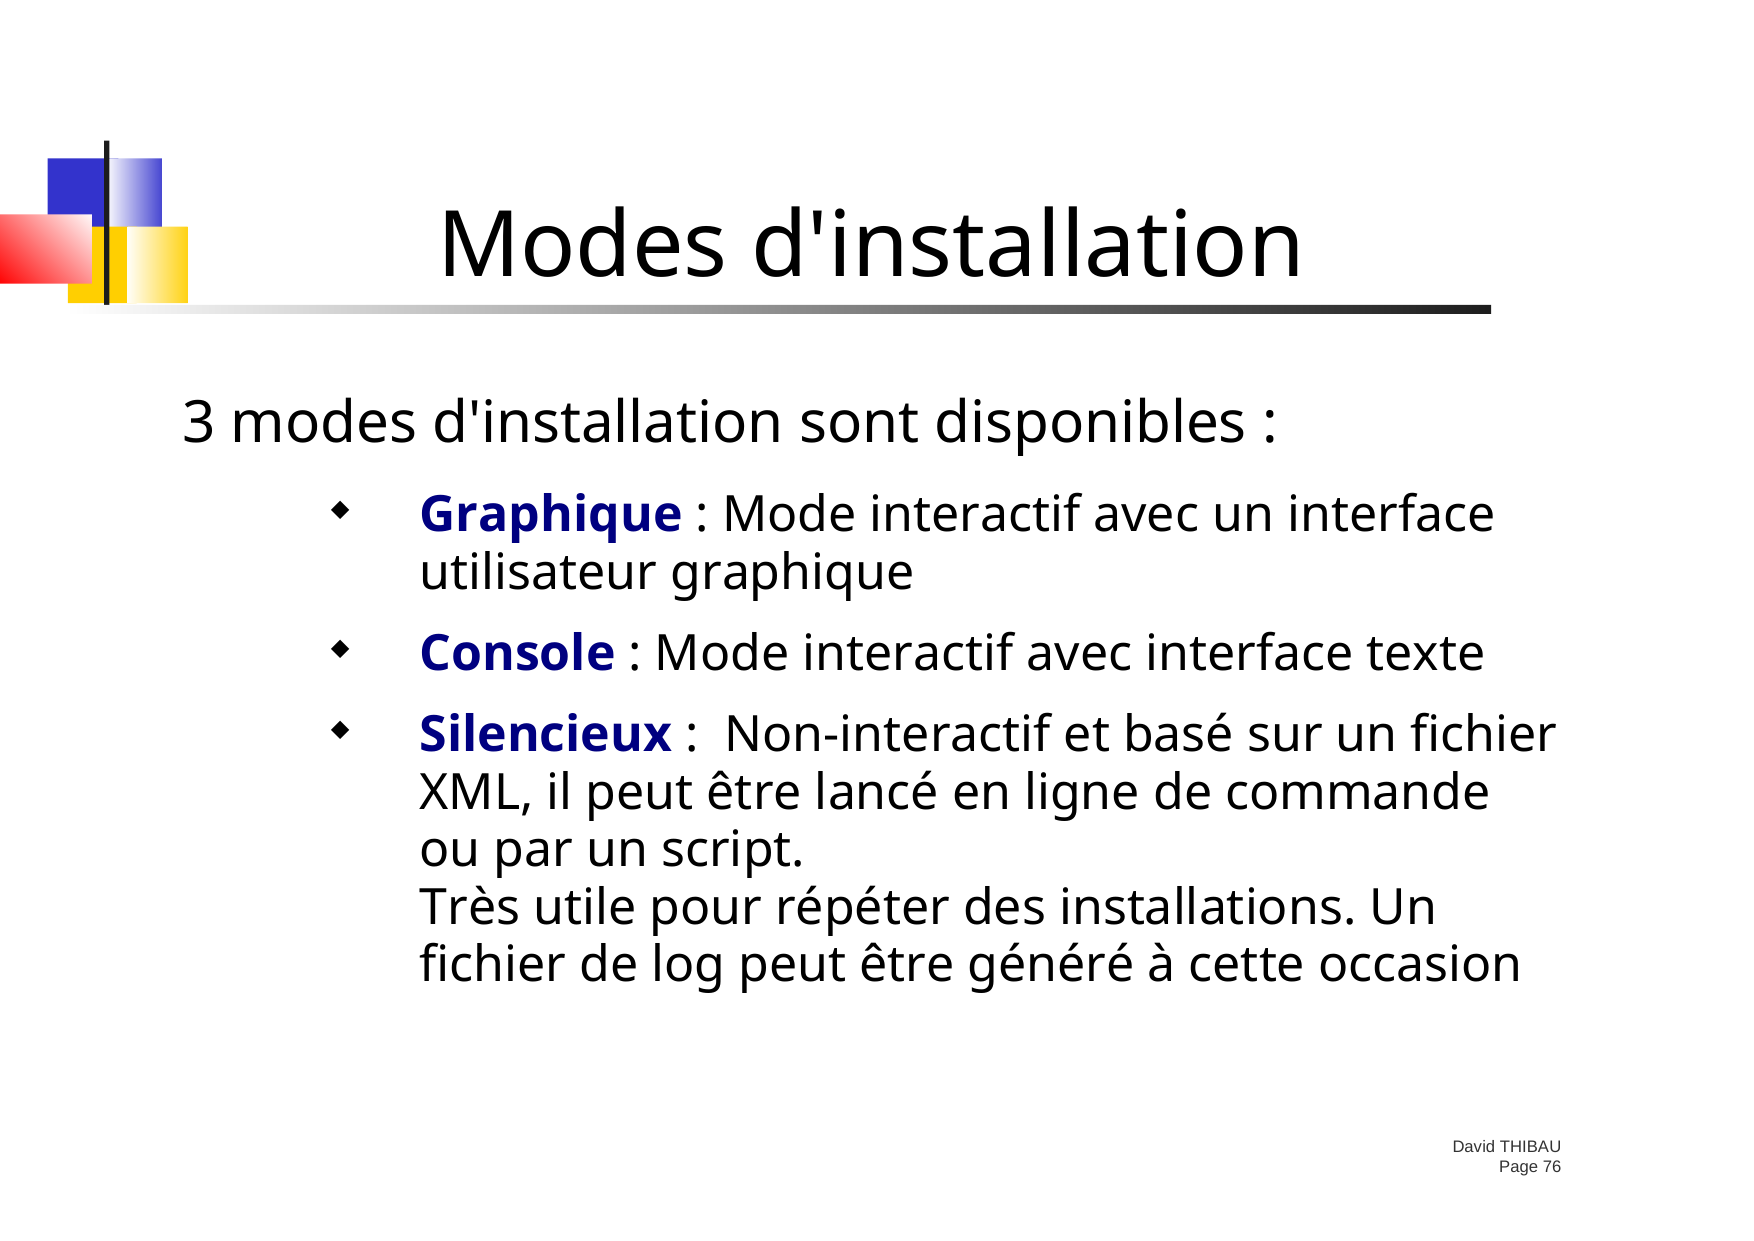

# Modes d'installation
3 modes d'installation sont disponibles :
Graphique : Mode interactif avec un interface utilisateur graphique
Console : Mode interactif avec interface texte
Silencieux : Non-interactif et basé sur un fichier XML, il peut être lancé en ligne de commande ou par un script.
Très utile pour répéter des installations. Un fichier de log peut être généré à cette occasion